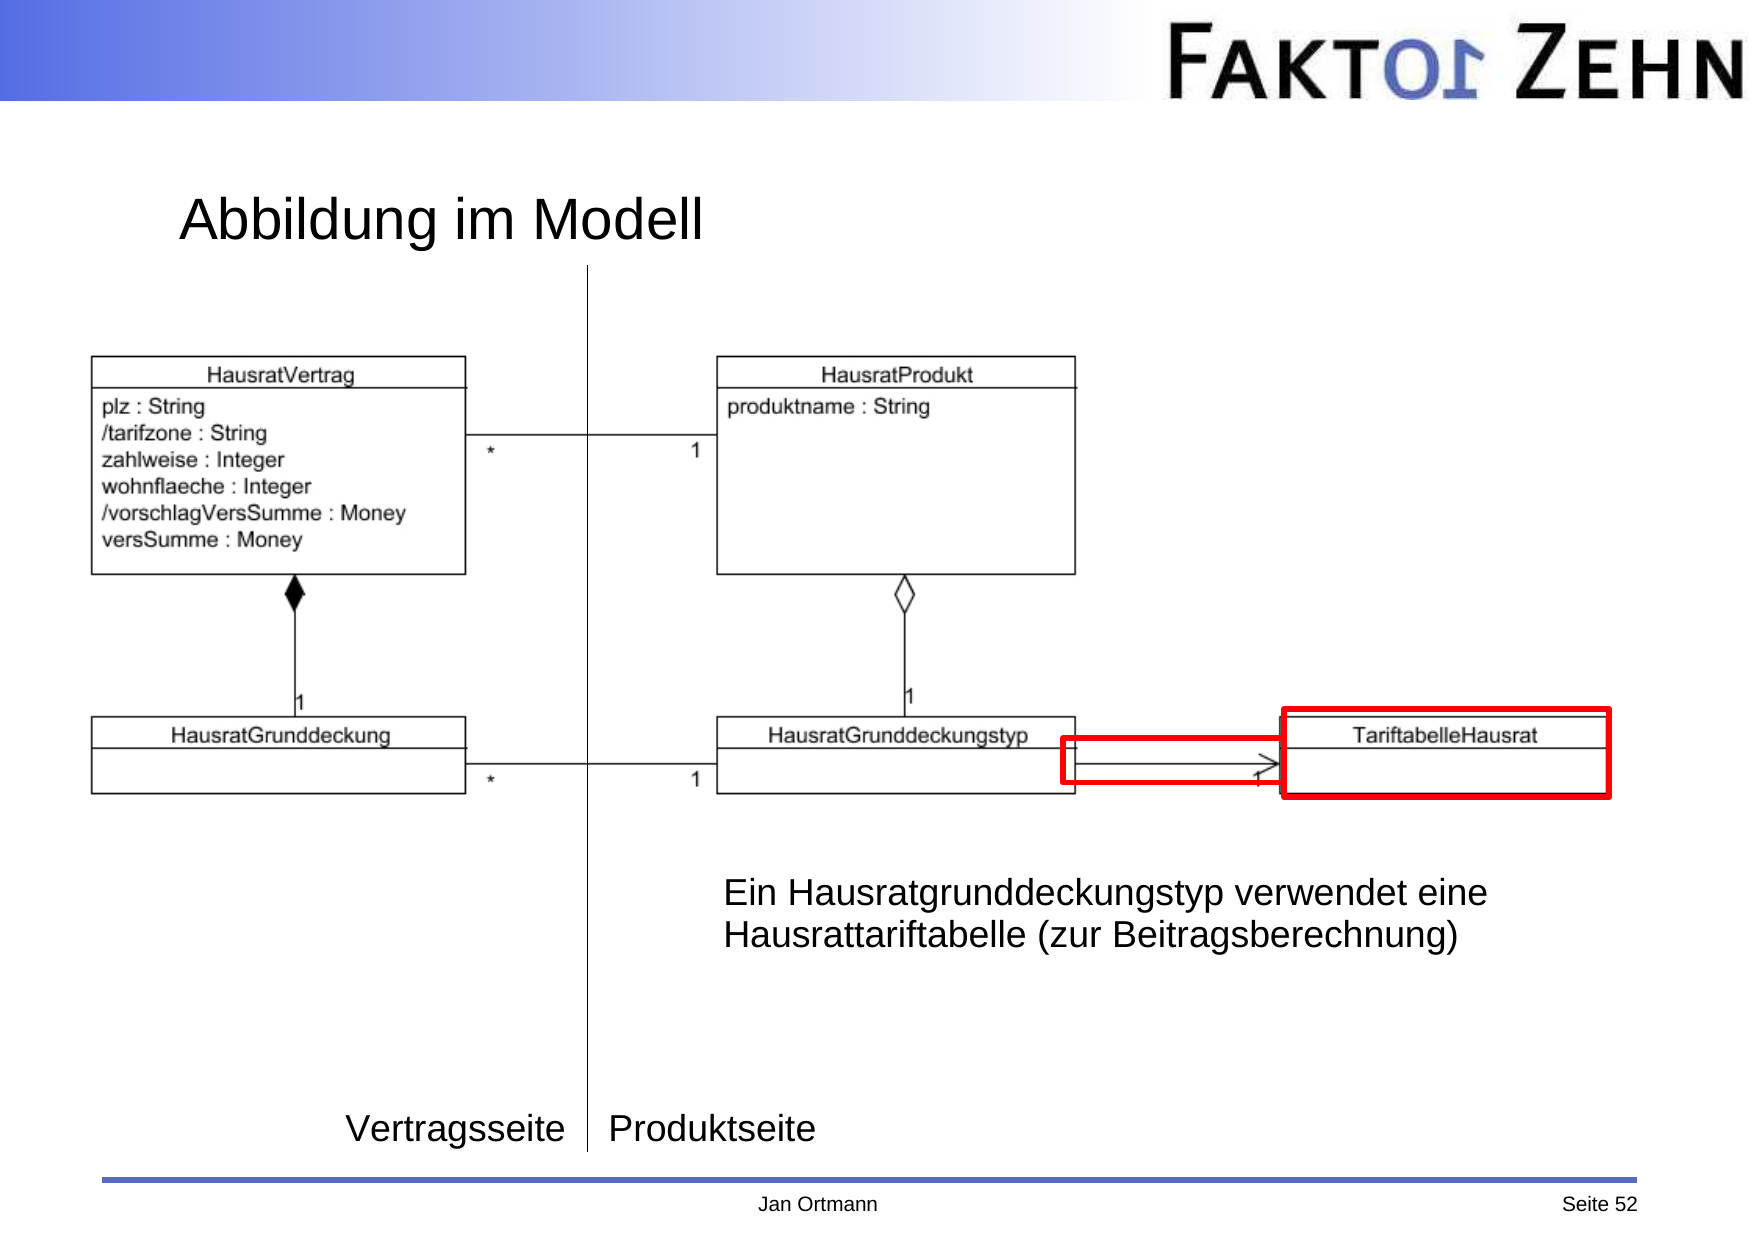

# Abbildung im Modell
Ein Hausratgrunddeckungstyp verwendet eine Hausrattariftabelle (zur Beitragsberechnung)
Vertragsseite
Produktseite